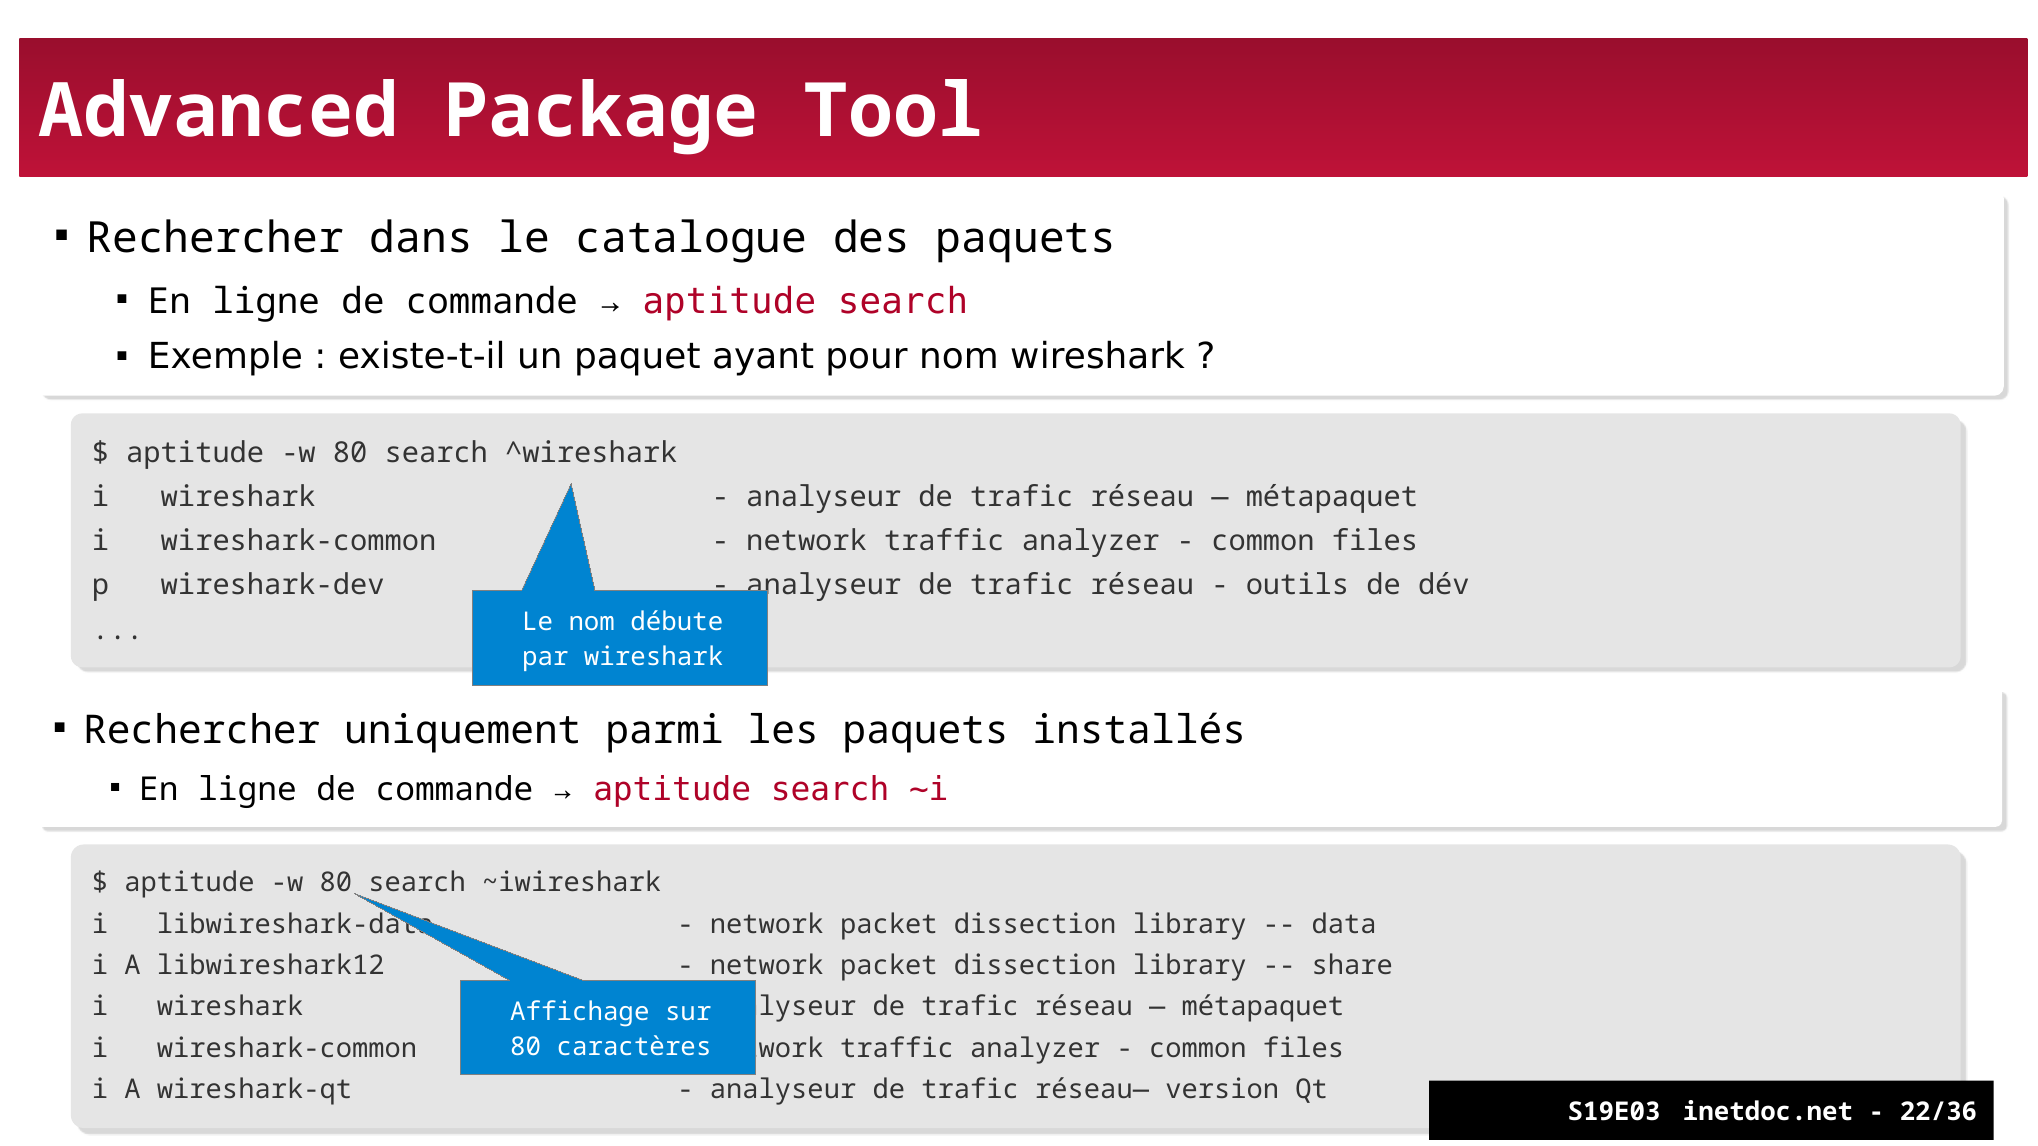

Advanced Package Tool
Rechercher dans le catalogue des paquets
En ligne de commande → aptitude search
Exemple : existe-t-il un paquet ayant pour nom wireshark ?
$ aptitude -w 80 search ^wireshark
i wireshark - analyseur de trafic réseau — métapaquet
i wireshark-common - network traffic analyzer - common files
p wireshark-dev - analyseur de trafic réseau - outils de dév
...
Le nom débute
par wireshark
Rechercher uniquement parmi les paquets installés
En ligne de commande → aptitude search ~i
$ aptitude -w 80 search ~iwireshark
i libwireshark-data - network packet dissection library -- data
i A libwireshark12 - network packet dissection library -- share
i wireshark - analyseur de trafic réseau — métapaquet
i wireshark-common - network traffic analyzer - common files
i A wireshark-qt - analyseur de trafic réseau— version Qt
Affichage sur
80 caractères
S19E03	inetdoc.net - /36